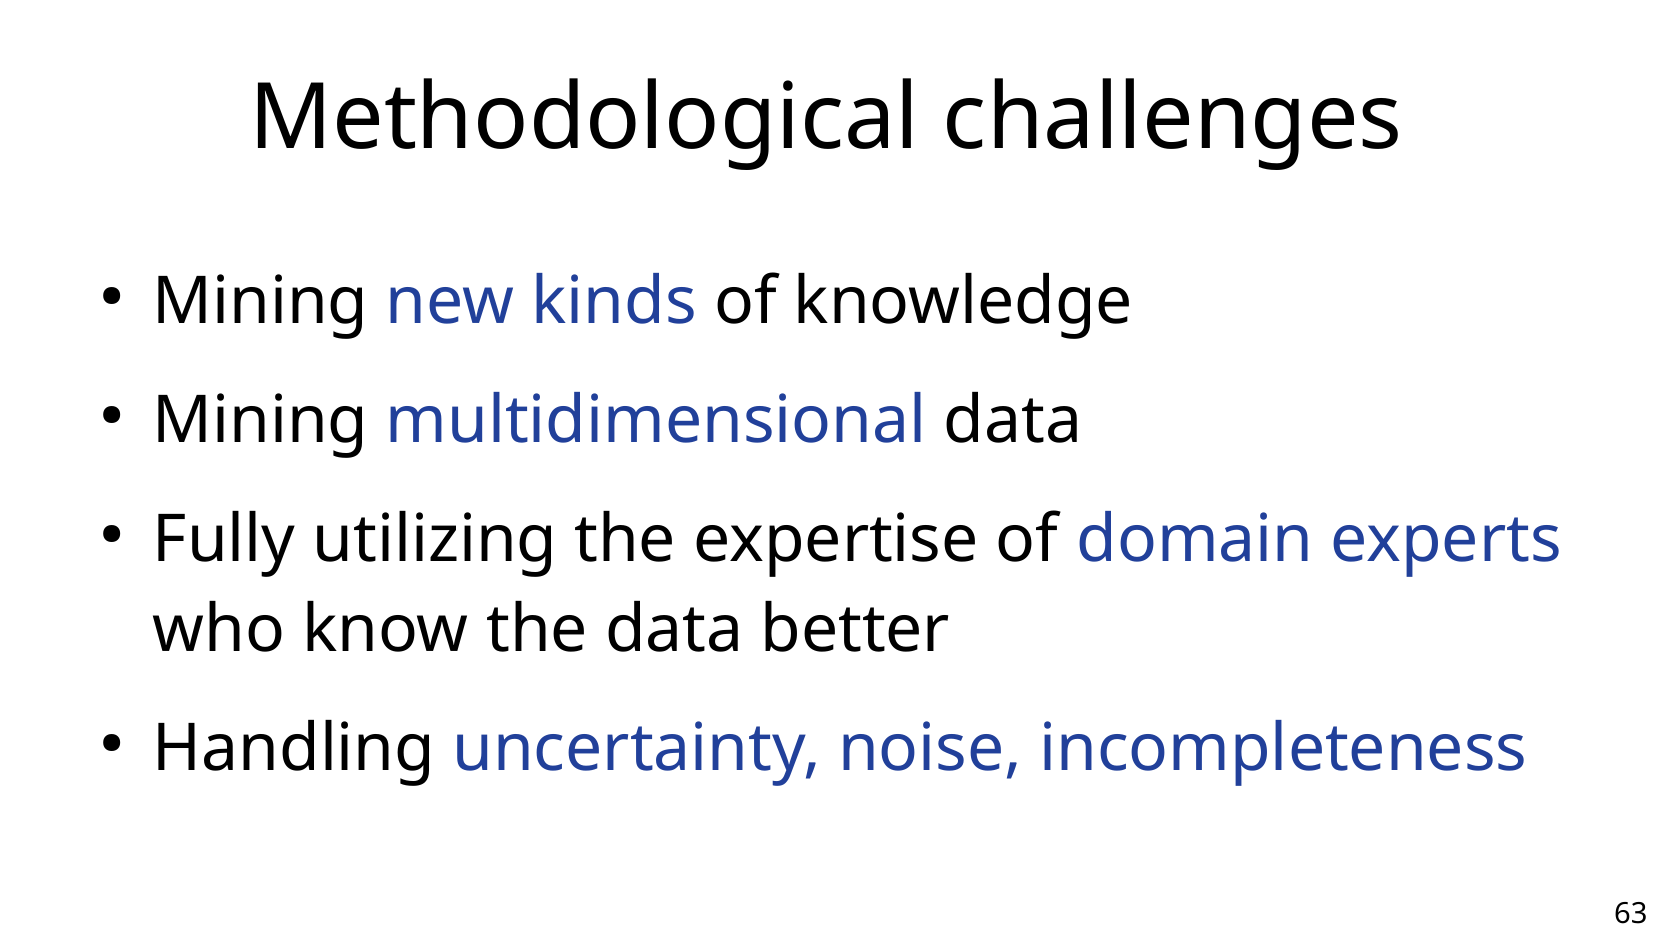

# Methodological challenges
Mining new kinds of knowledge
Mining multidimensional data
Fully utilizing the expertise of domain experts who know the data better
Handling uncertainty, noise, incompleteness
63